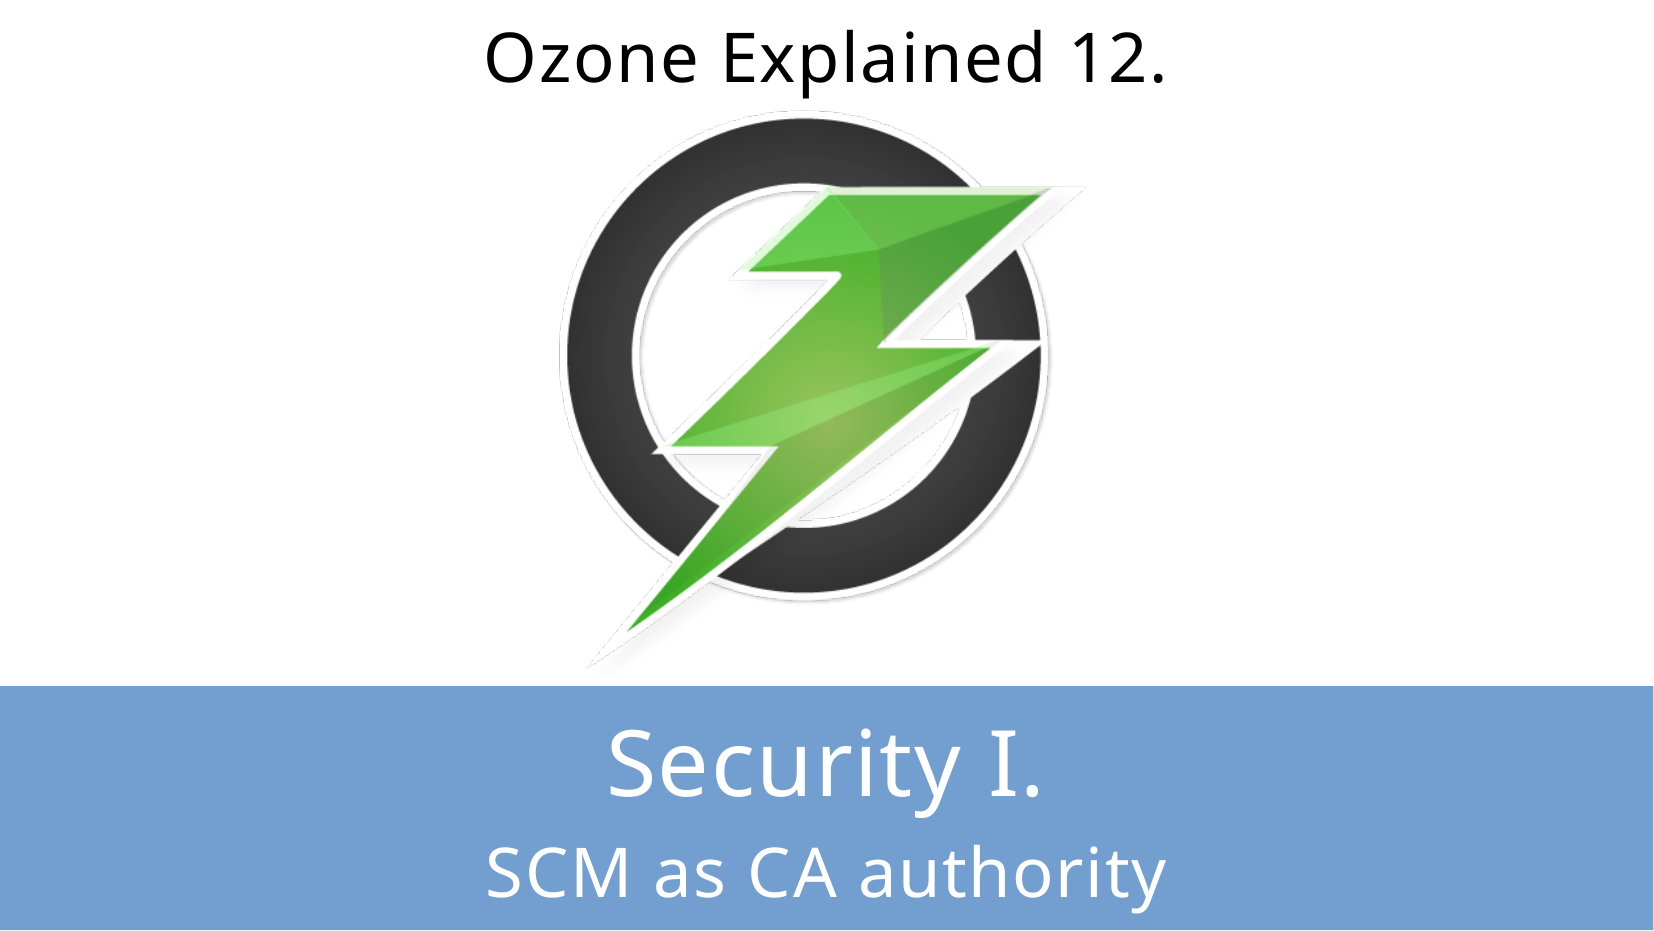

# Ozone Explained 12.
Security I.
SCM as CA authority